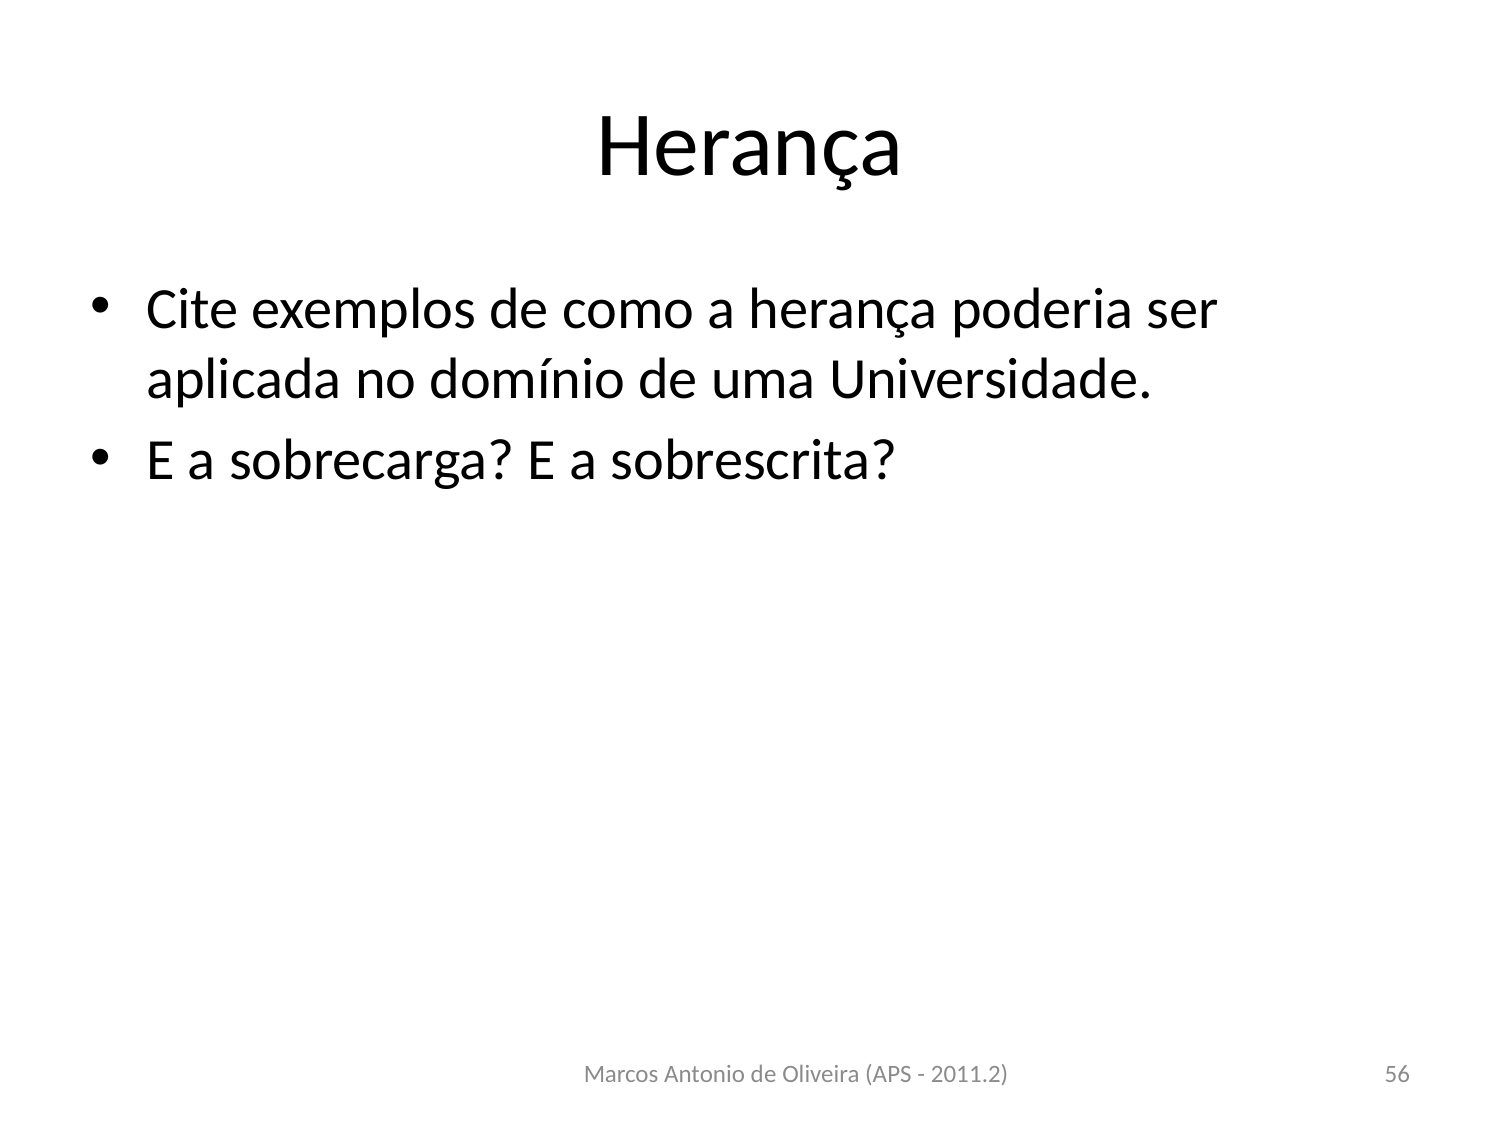

# Herança
Cite exemplos de como a herança poderia ser aplicada no domínio de uma Universidade.
E a sobrecarga? E a sobrescrita?
Marcos Antonio de Oliveira (APS - 2011.2)